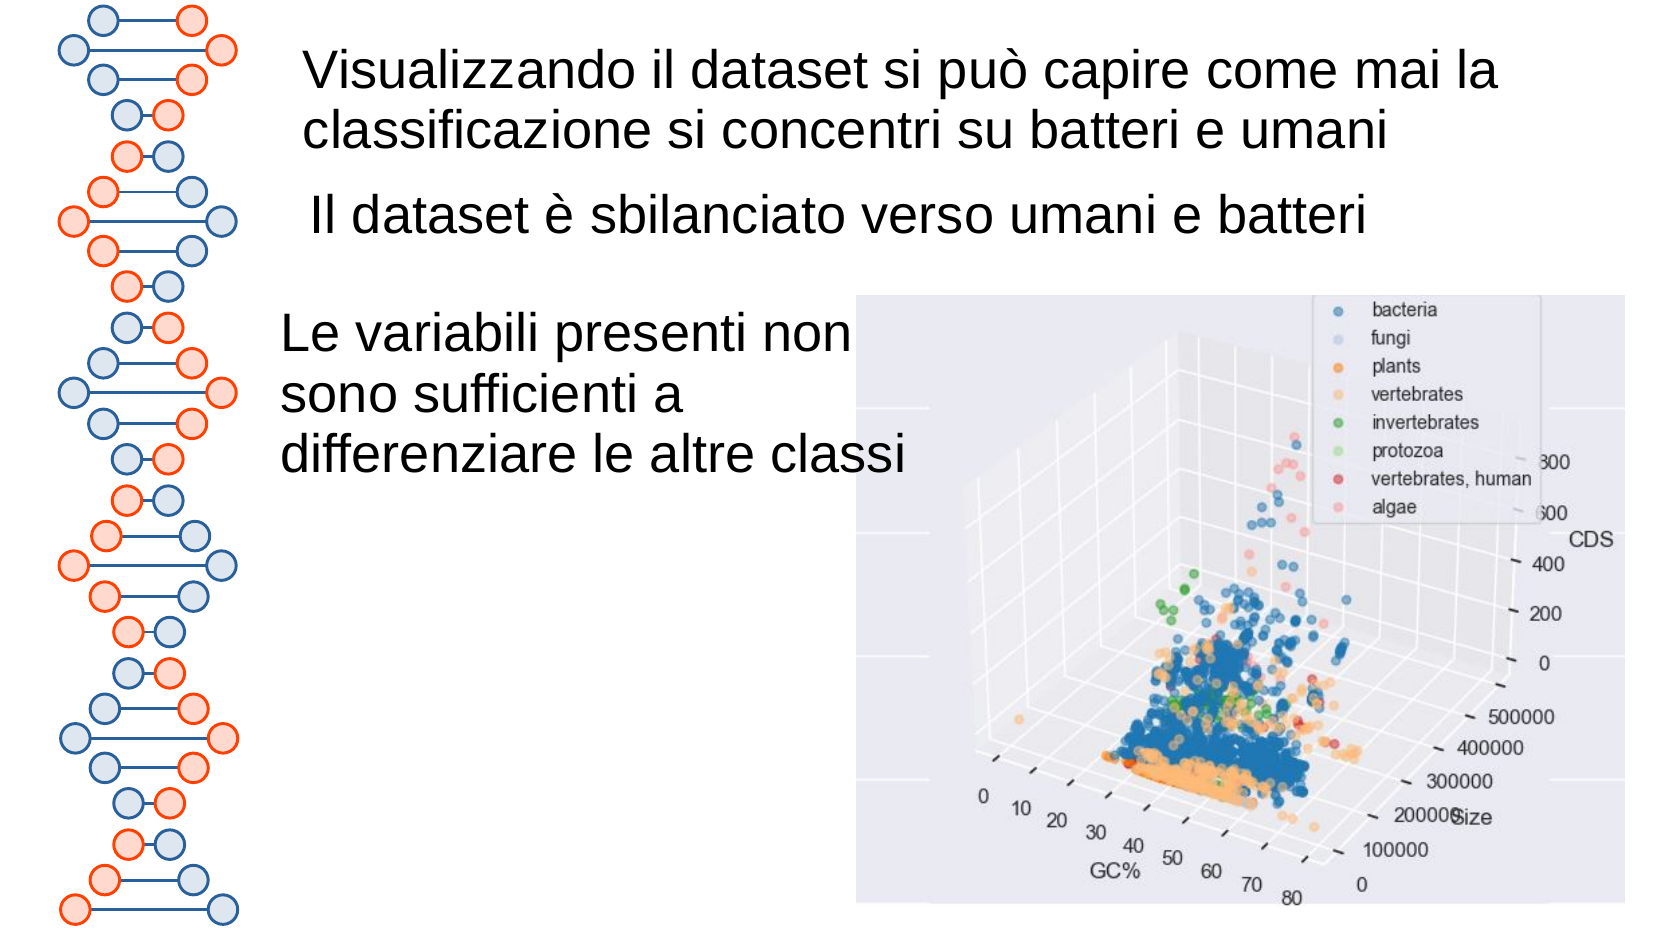

Visualizzando il dataset si può capire come mai la classificazione si concentri su batteri e umani
Il dataset è sbilanciato verso umani e batteri
Le variabili presenti non sono sufficienti a differenziare le altre classi
3